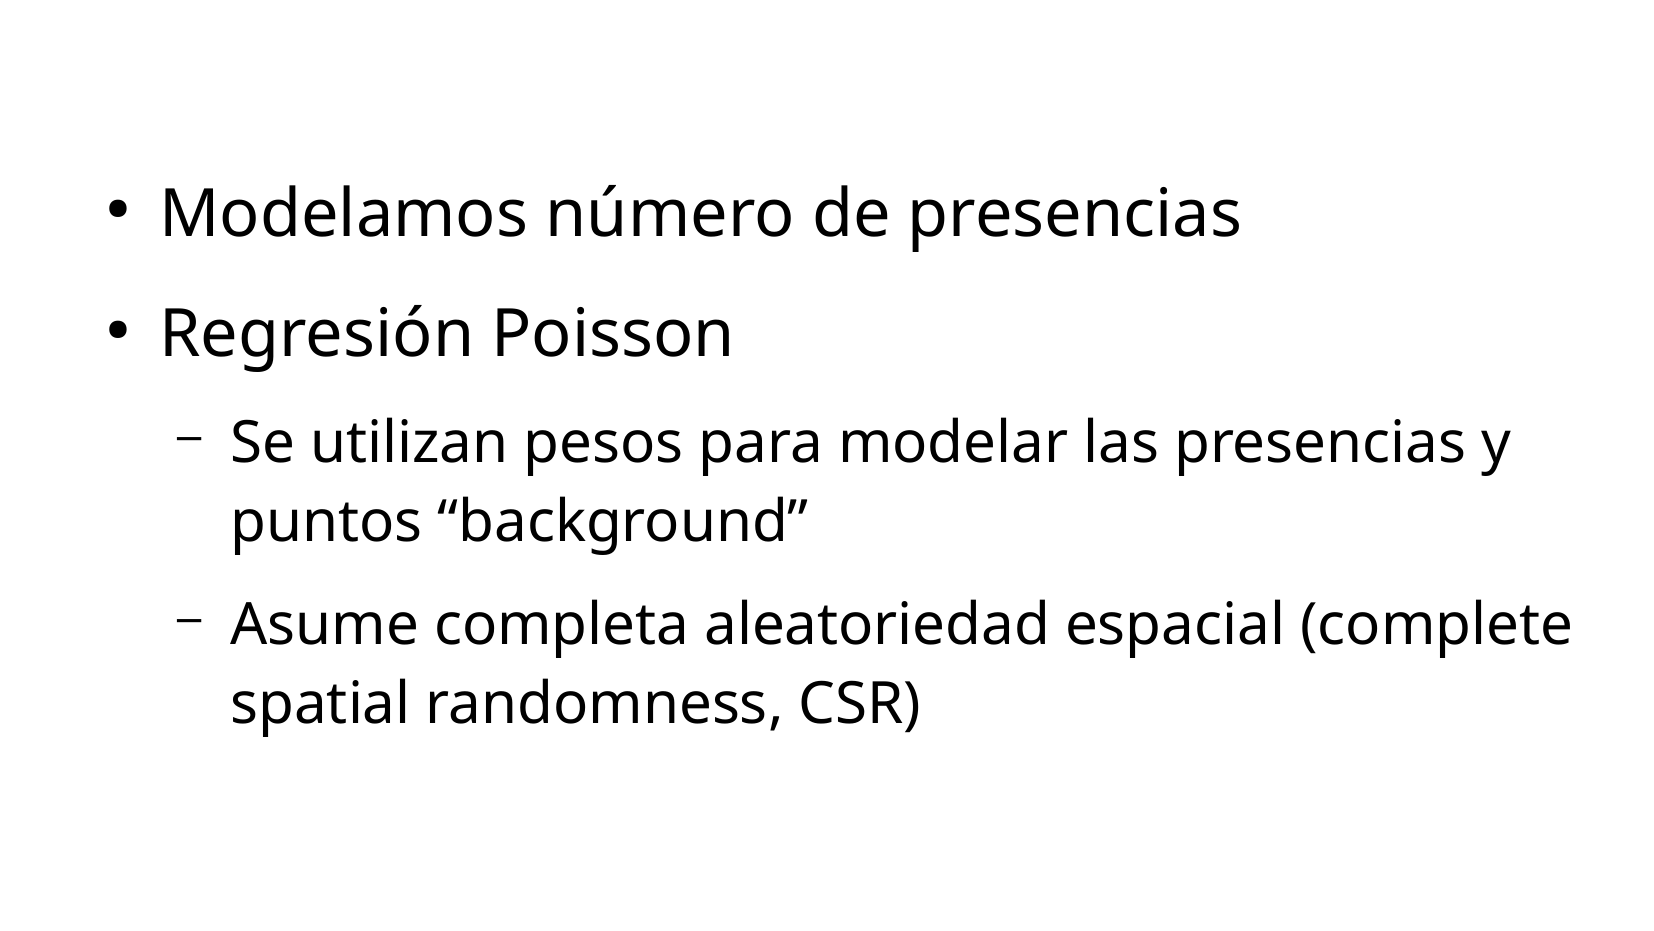

# Modelamos número de presencias
Regresión Poisson
Se utilizan pesos para modelar las presencias y puntos “background”
Asume completa aleatoriedad espacial (complete spatial randomness, CSR)